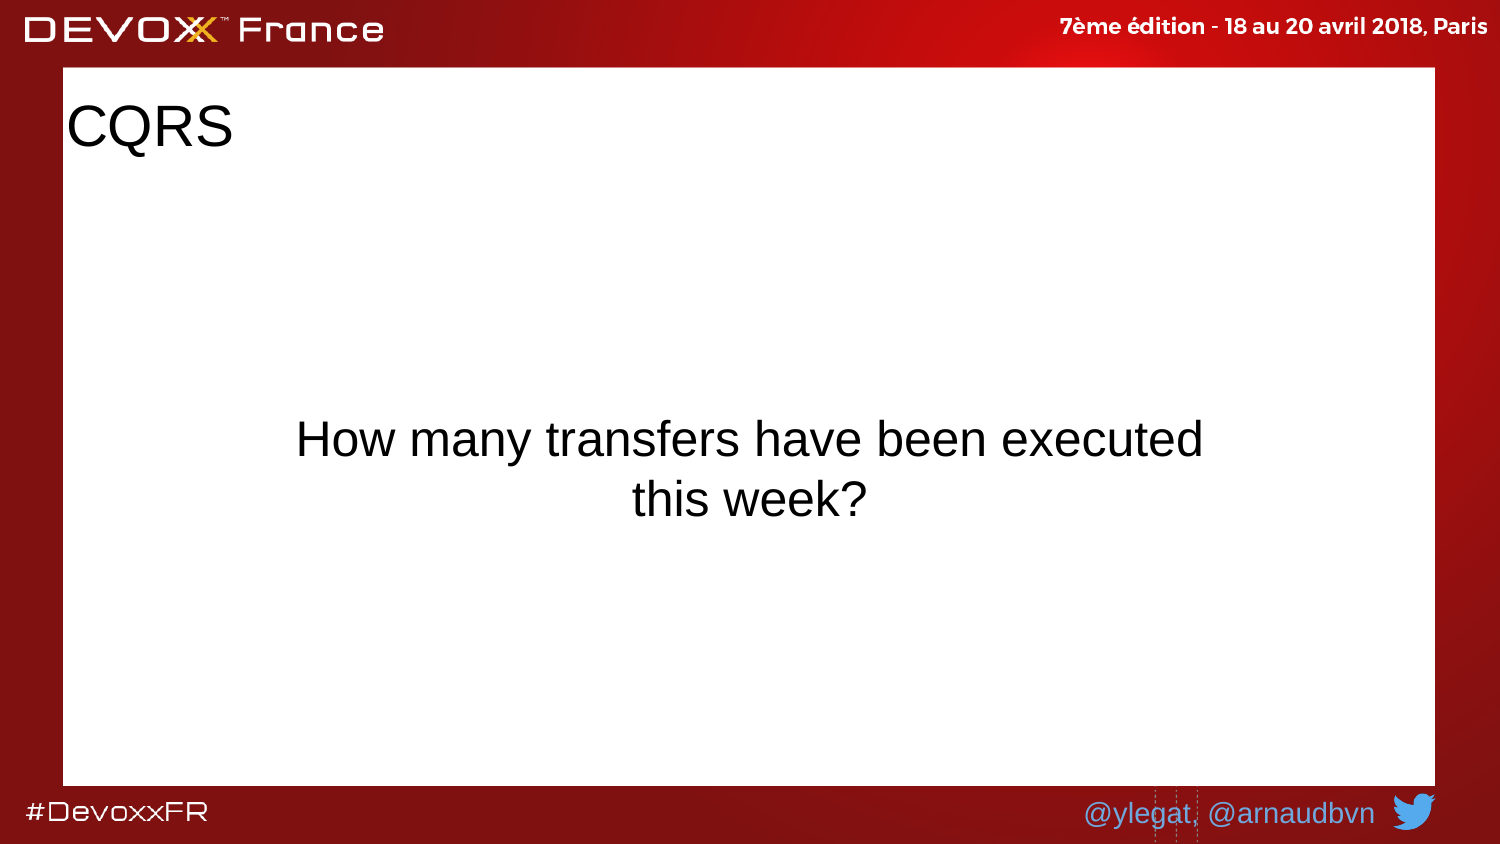

# CQRS
How many transfers have been executed this week?
@ylegat, @arnaudbvn